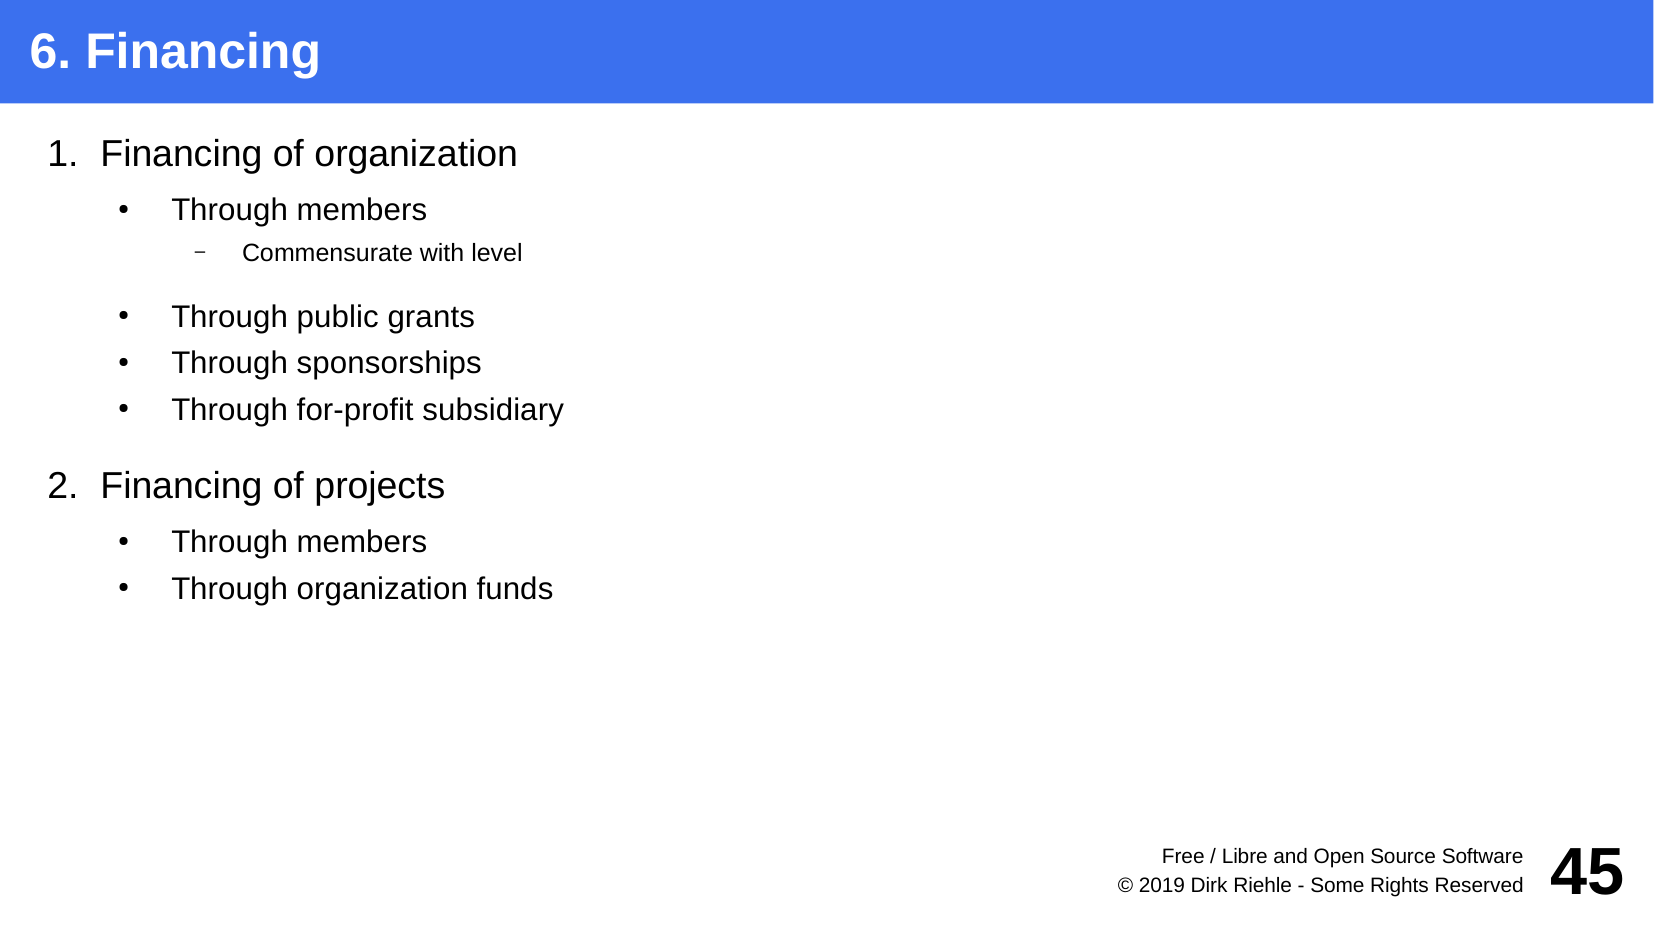

# 6. Financing
Financing of organization
Through members
Commensurate with level
Through public grants
Through sponsorships
Through for-profit subsidiary
Financing of projects
Through members
Through organization funds
Free / Libre and Open Source Software
45
© 2019 Dirk Riehle - Some Rights Reserved